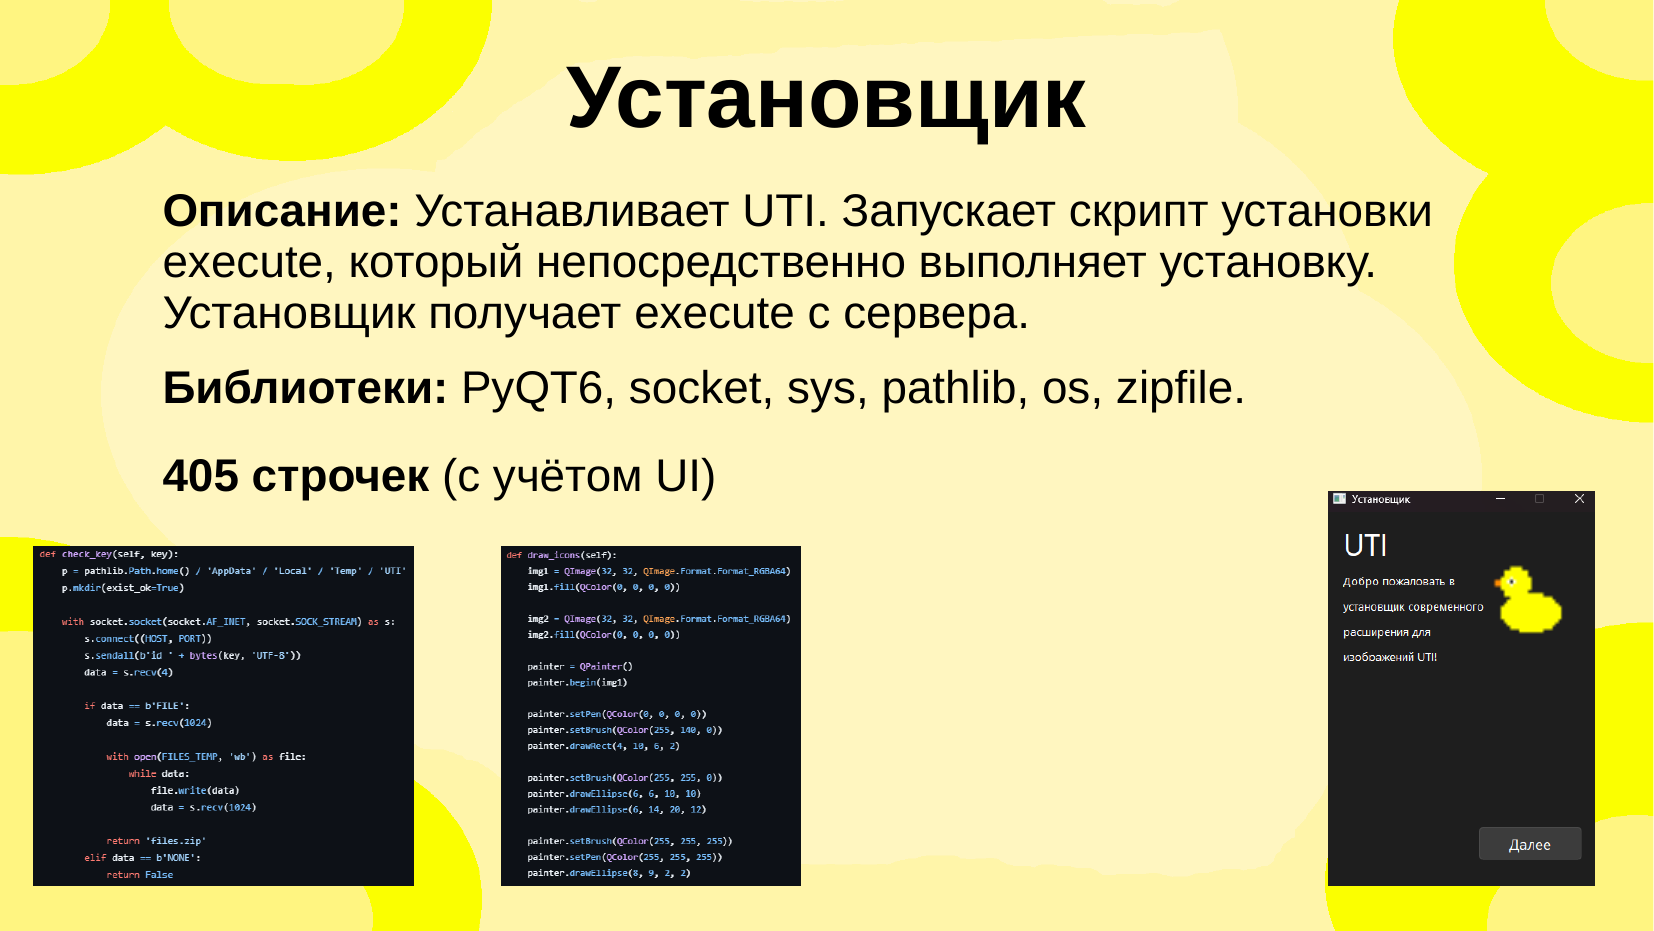

Установщик
Описание: Устанавливает UTI. Запускает скрипт установки execute, который непосредственно выполняет установку. Установщик получает execute с сервера.
Библиотеки: PyQT6, socket, sys, pathlib, os, zipfile.
405 строчек (с учётом UI)